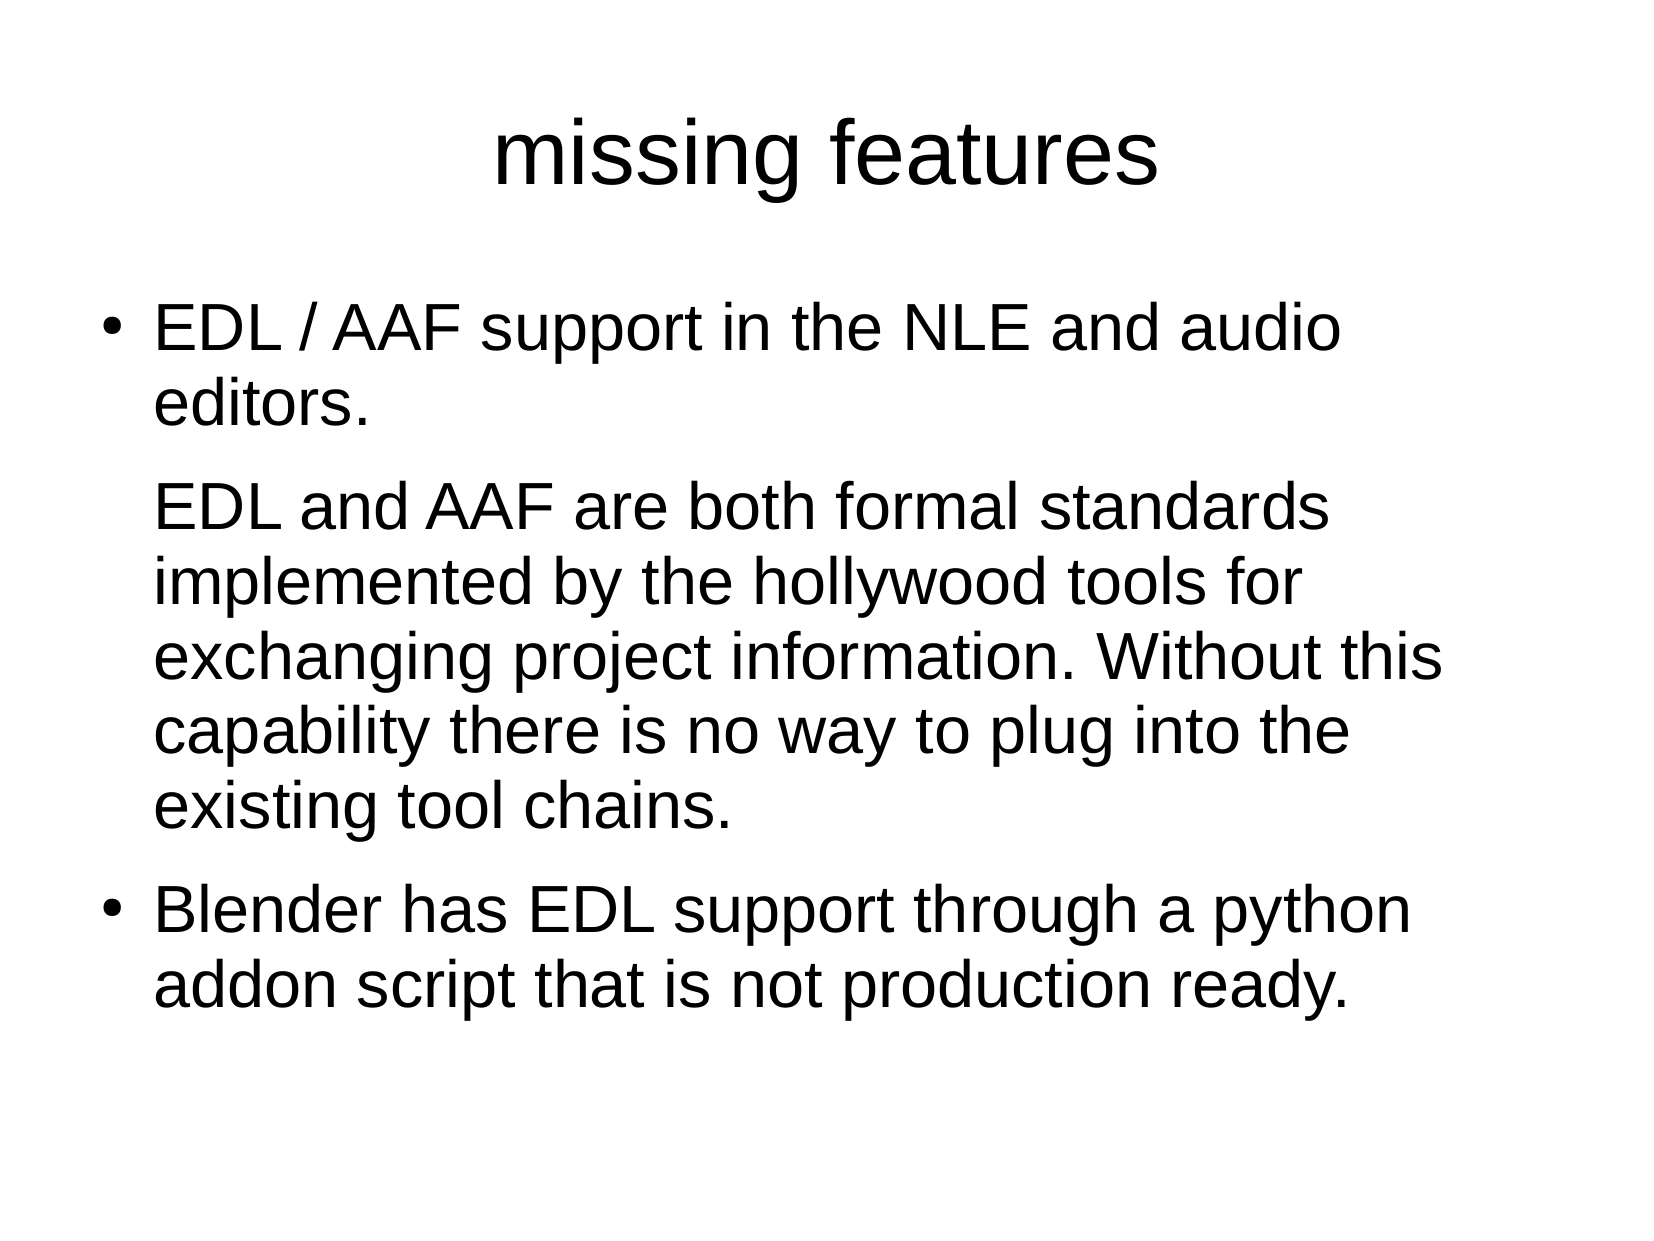

# missing features
EDL / AAF support in the NLE and audio editors.
EDL and AAF are both formal standards implemented by the hollywood tools for exchanging project information. Without this capability there is no way to plug into the existing tool chains.
Blender has EDL support through a python addon script that is not production ready.